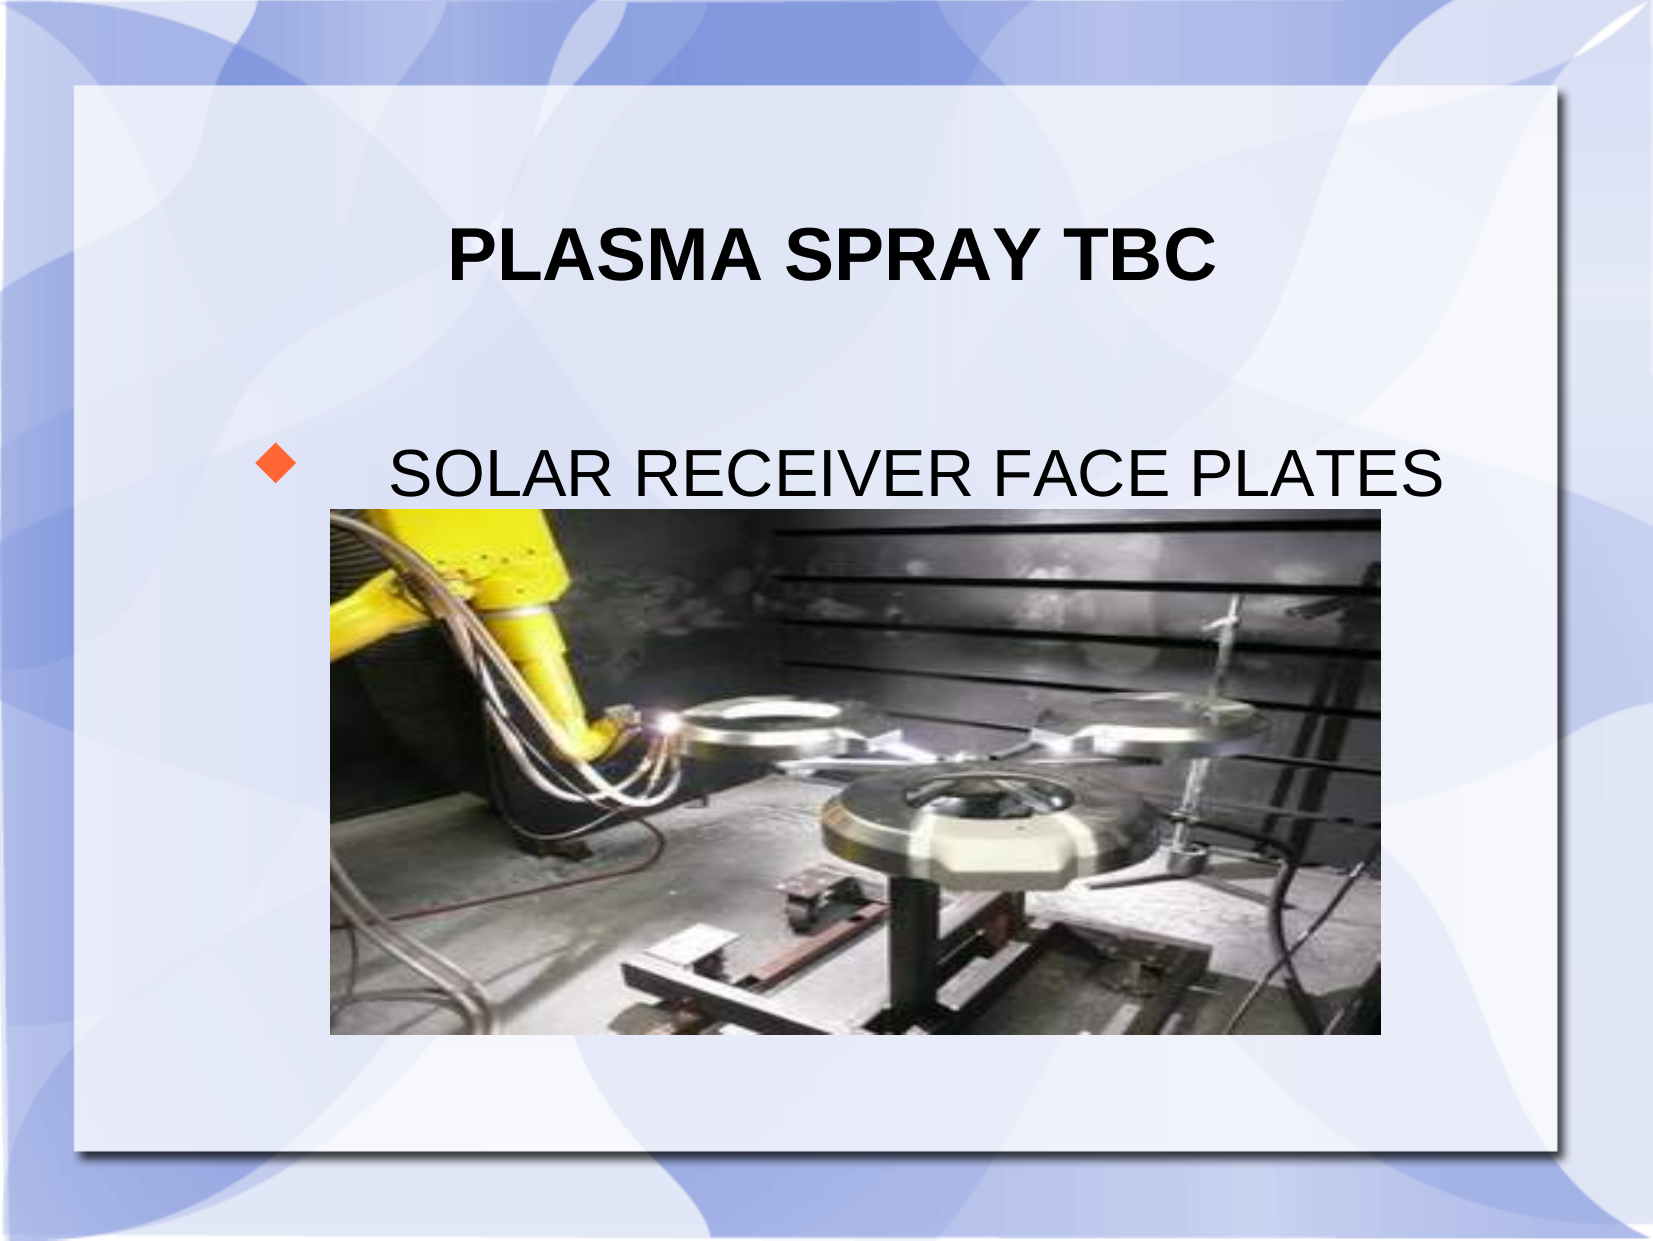

# PLASMA SPRAY TBC
SOLAR RECEIVER FACE PLATES